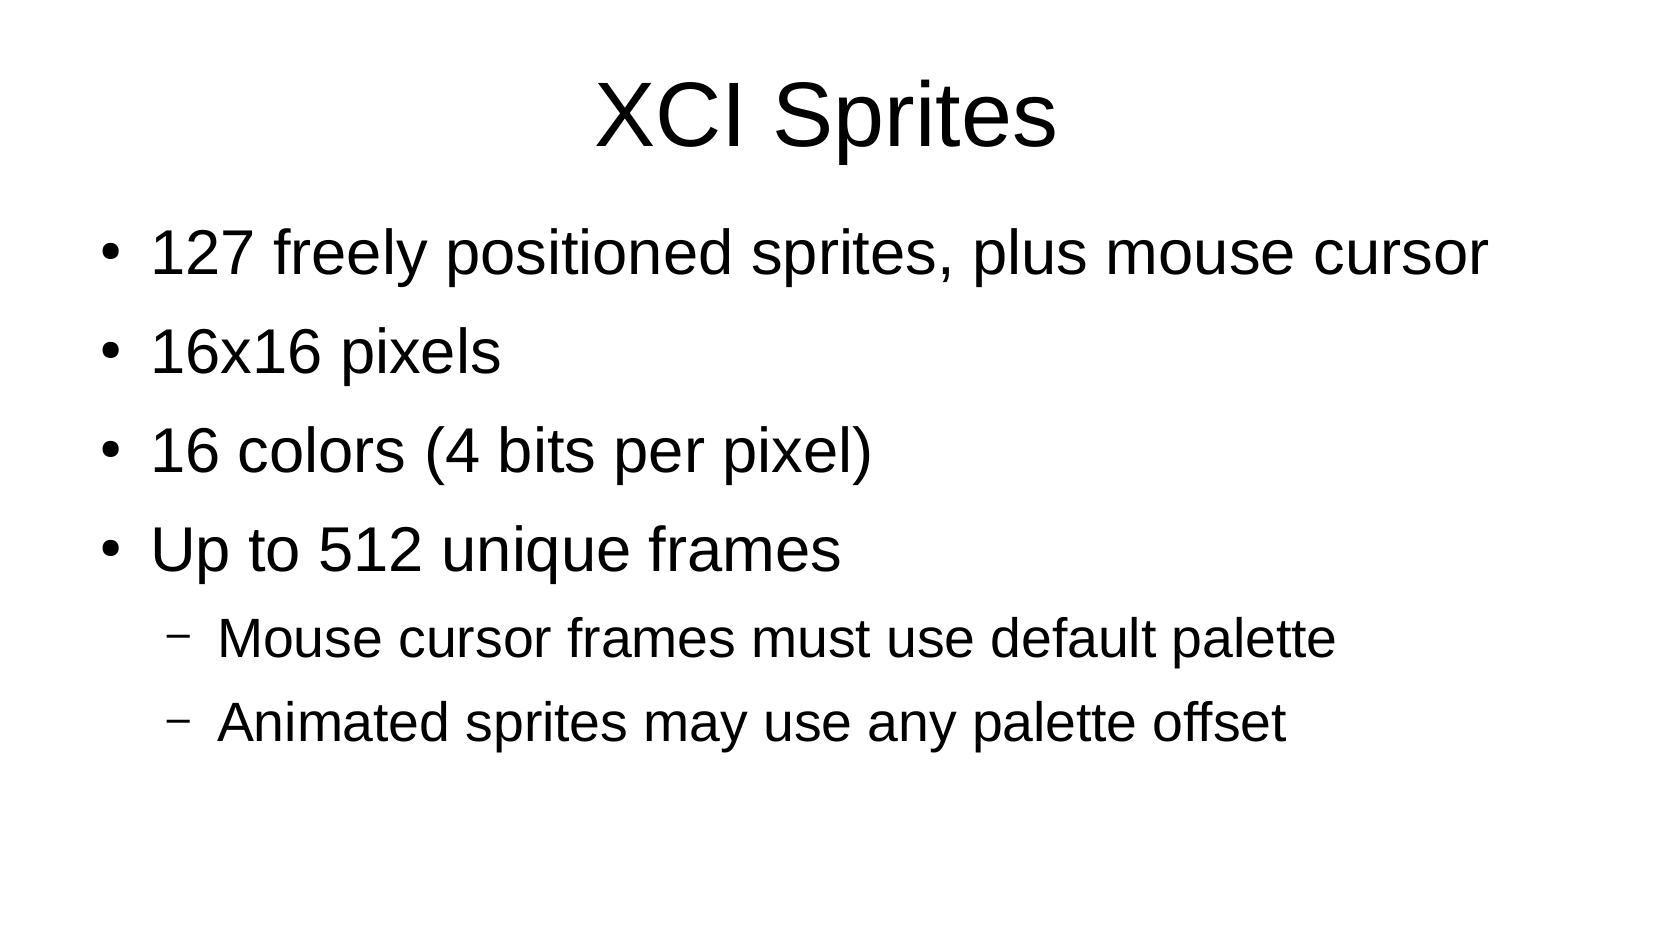

# XCI Sprites
127 freely positioned sprites, plus mouse cursor
16x16 pixels
16 colors (4 bits per pixel)
Up to 512 unique frames
Mouse cursor frames must use default palette
Animated sprites may use any palette offset